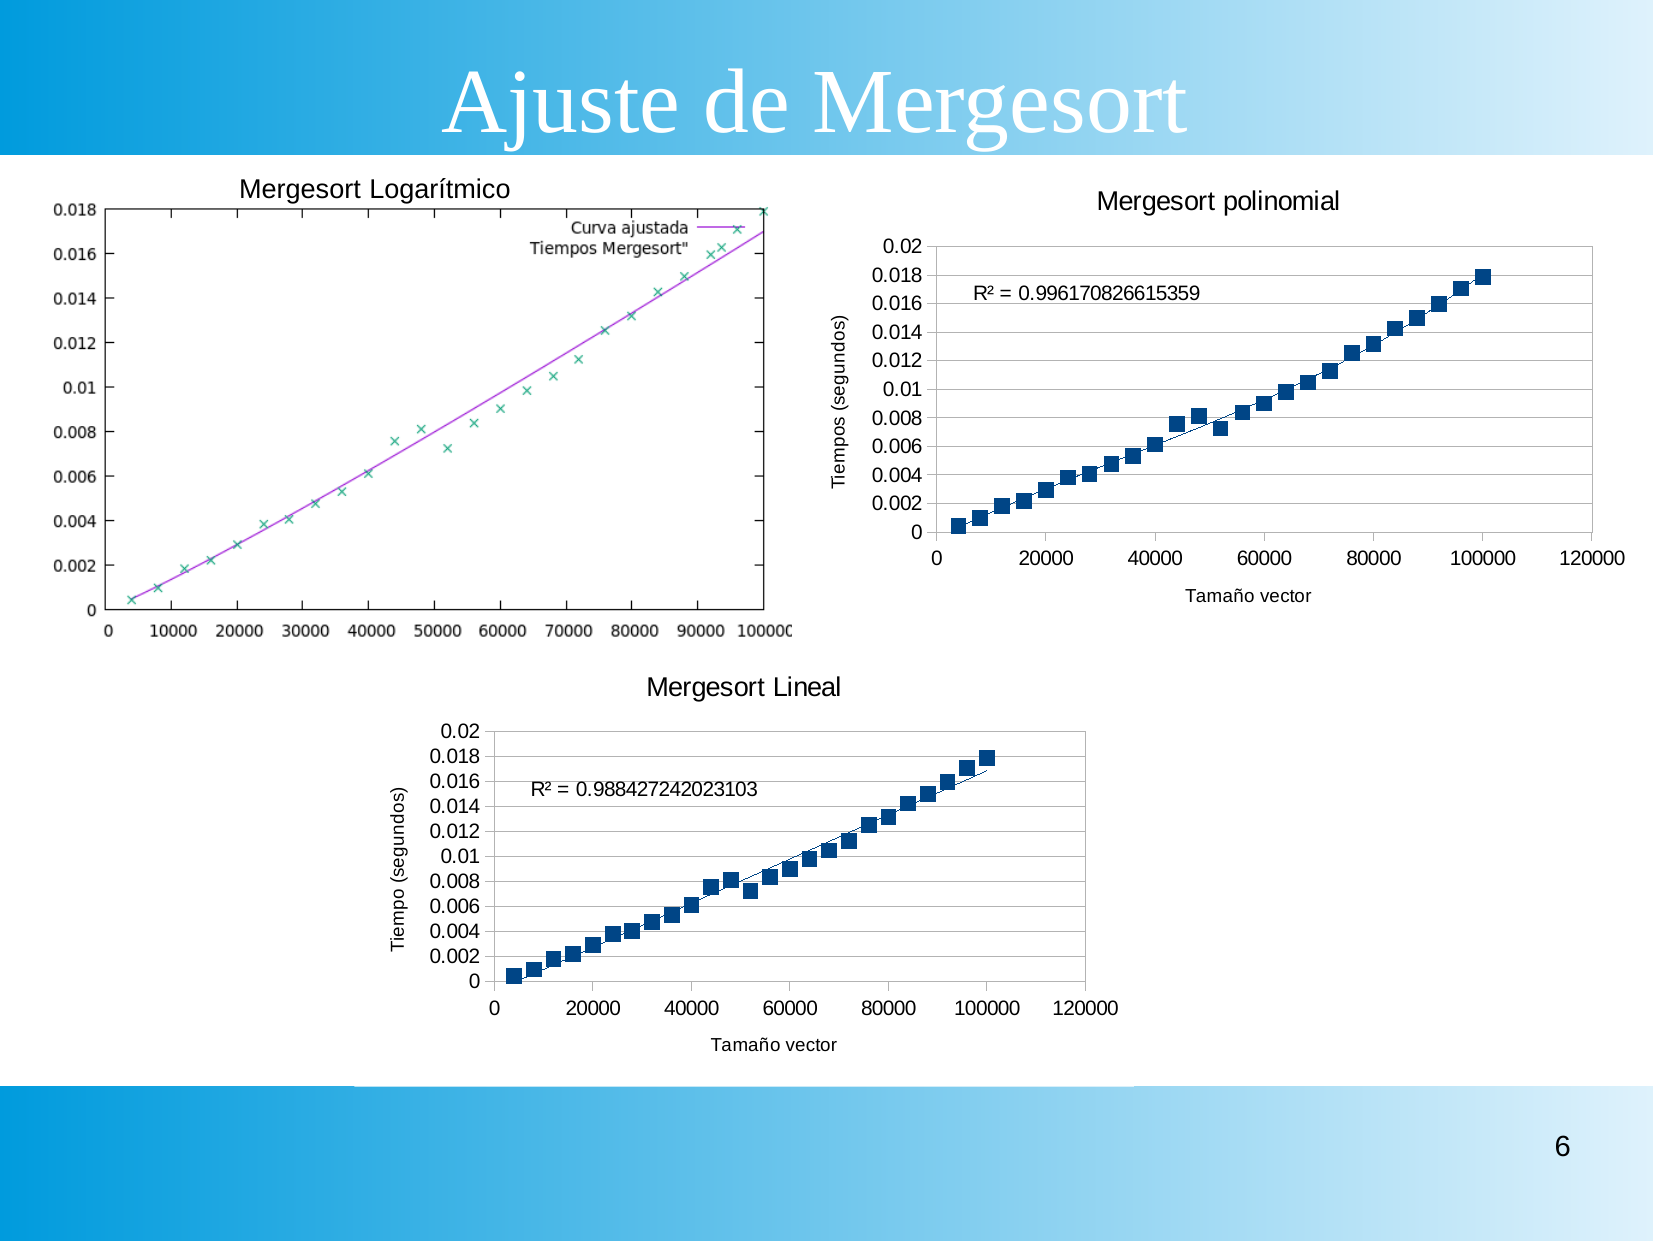

# Ajuste de Mergesort
### Chart: Mergesort polinomial
| Category | Tiempos |
|---|---|Mergesort Logarítmico
### Chart: Mergesort Lineal
| Category | Tiempos |
|---|---|6